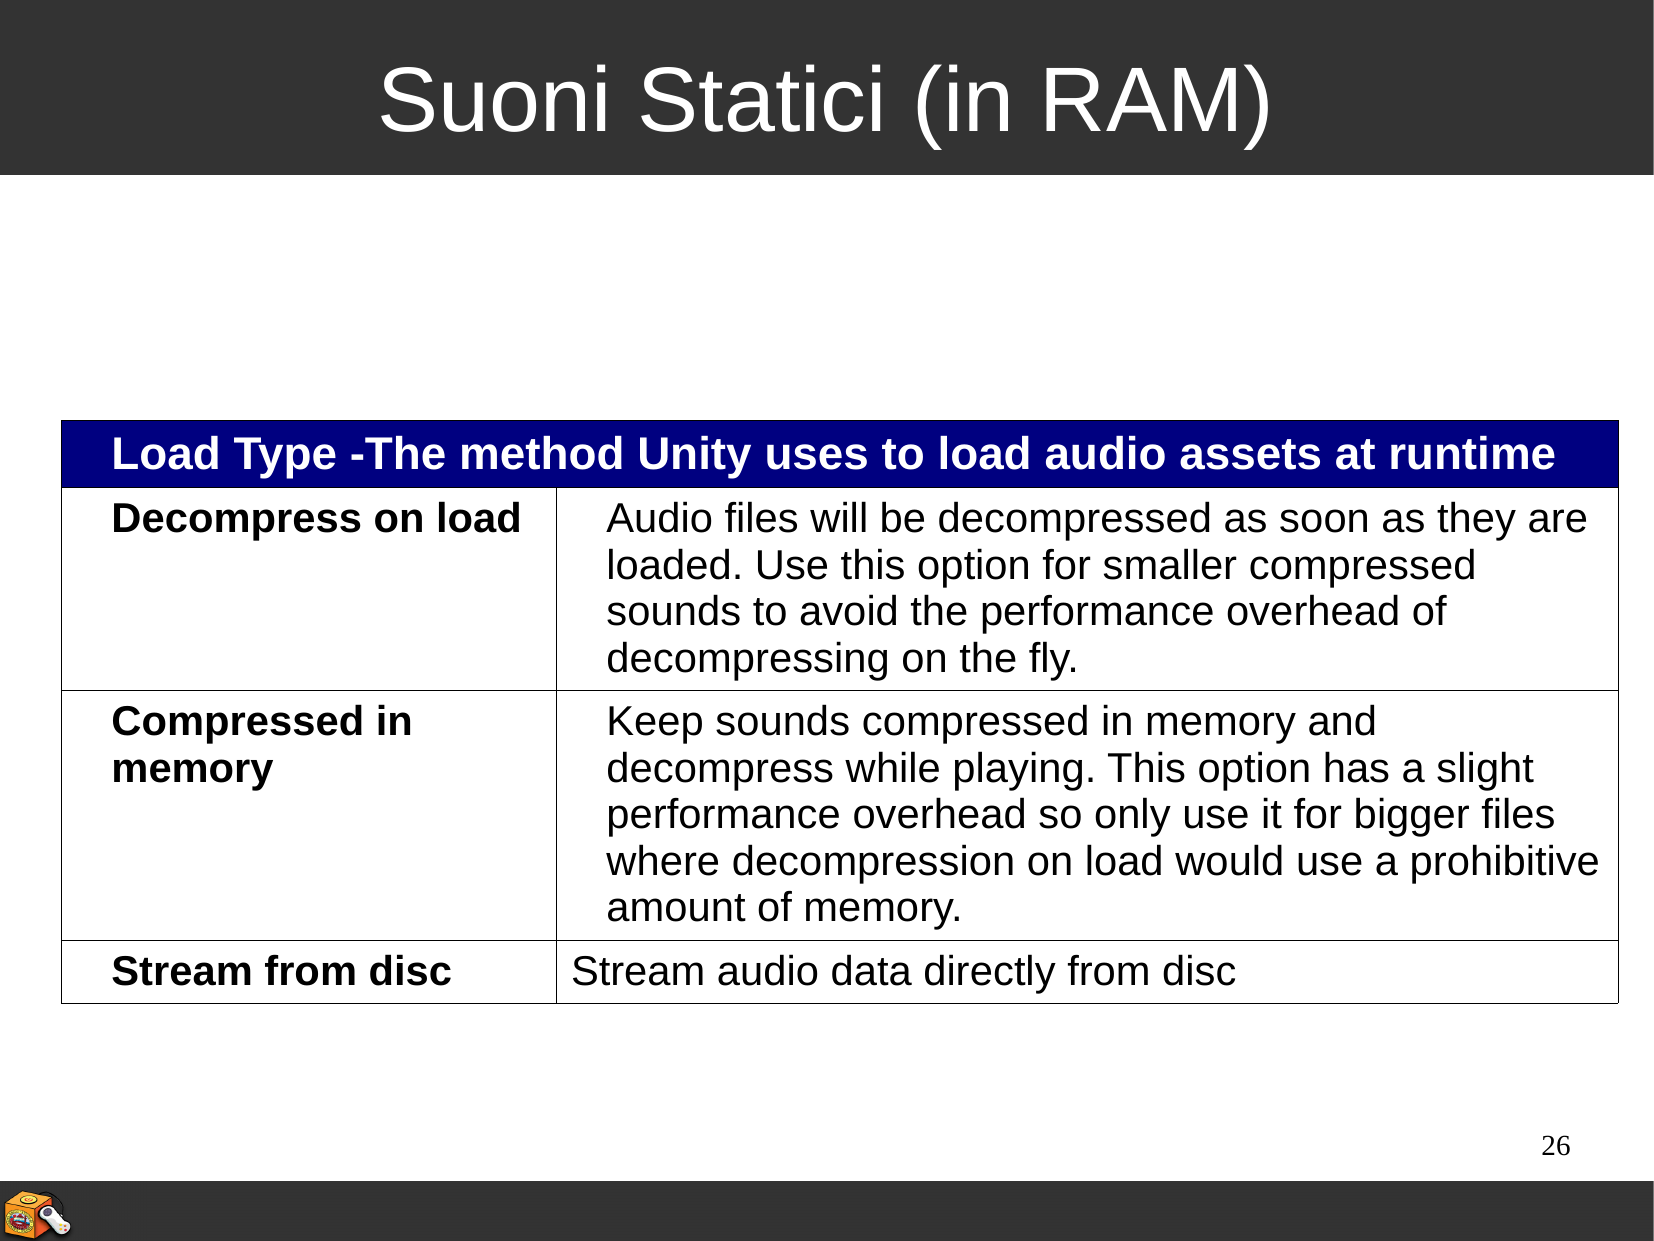

# Suoni Statici (in RAM)
| Load Type -The method Unity uses to load audio assets at runtime | |
| --- | --- |
| Decompress on load | Audio files will be decompressed as soon as they are loaded. Use this option for smaller compressed sounds to avoid the performance overhead of decompressing on the fly. |
| Compressed in memory | Keep sounds compressed in memory and decompress while playing. This option has a slight performance overhead so only use it for bigger files where decompression on load would use a prohibitive amount of memory. |
| Stream from disc | Stream audio data directly from disc |
26